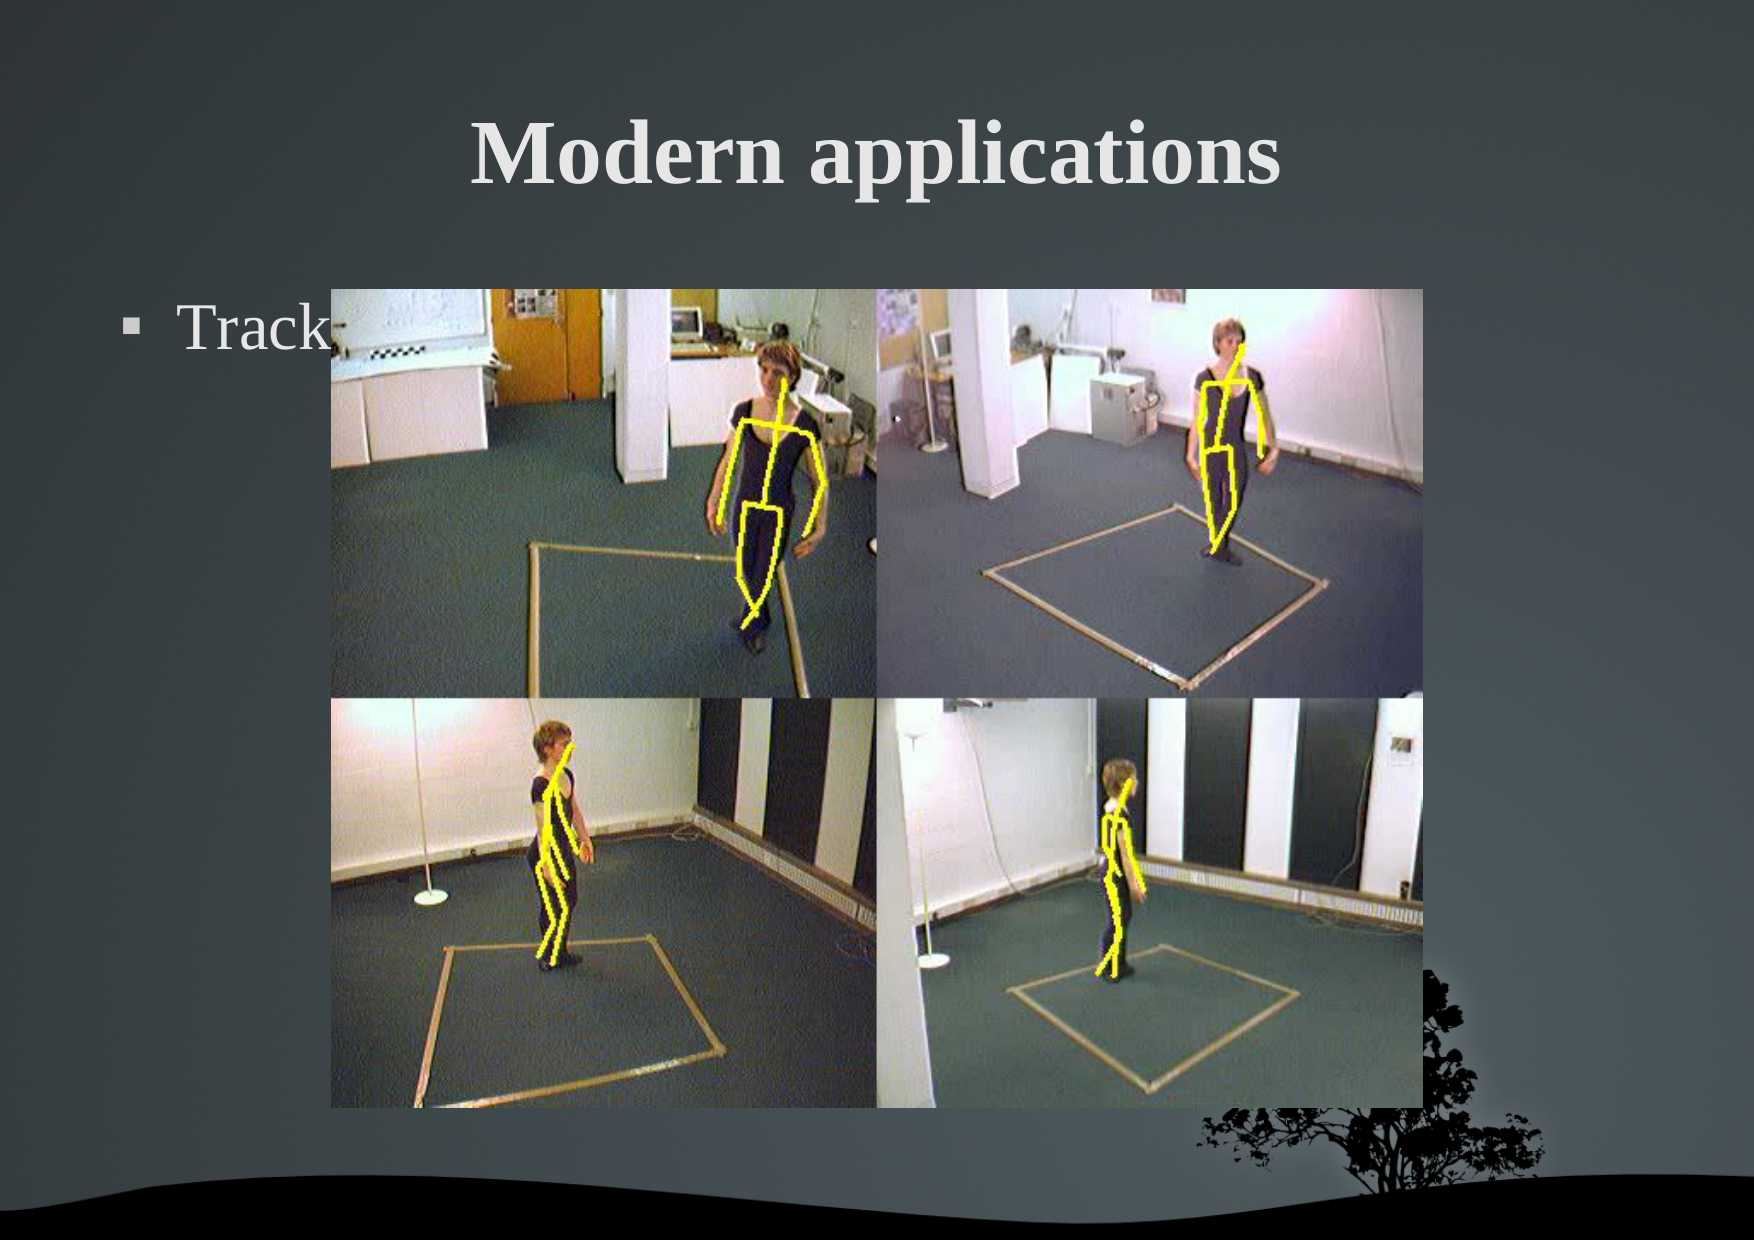

# Modern applications
Tracking objects with a camera as a sensor